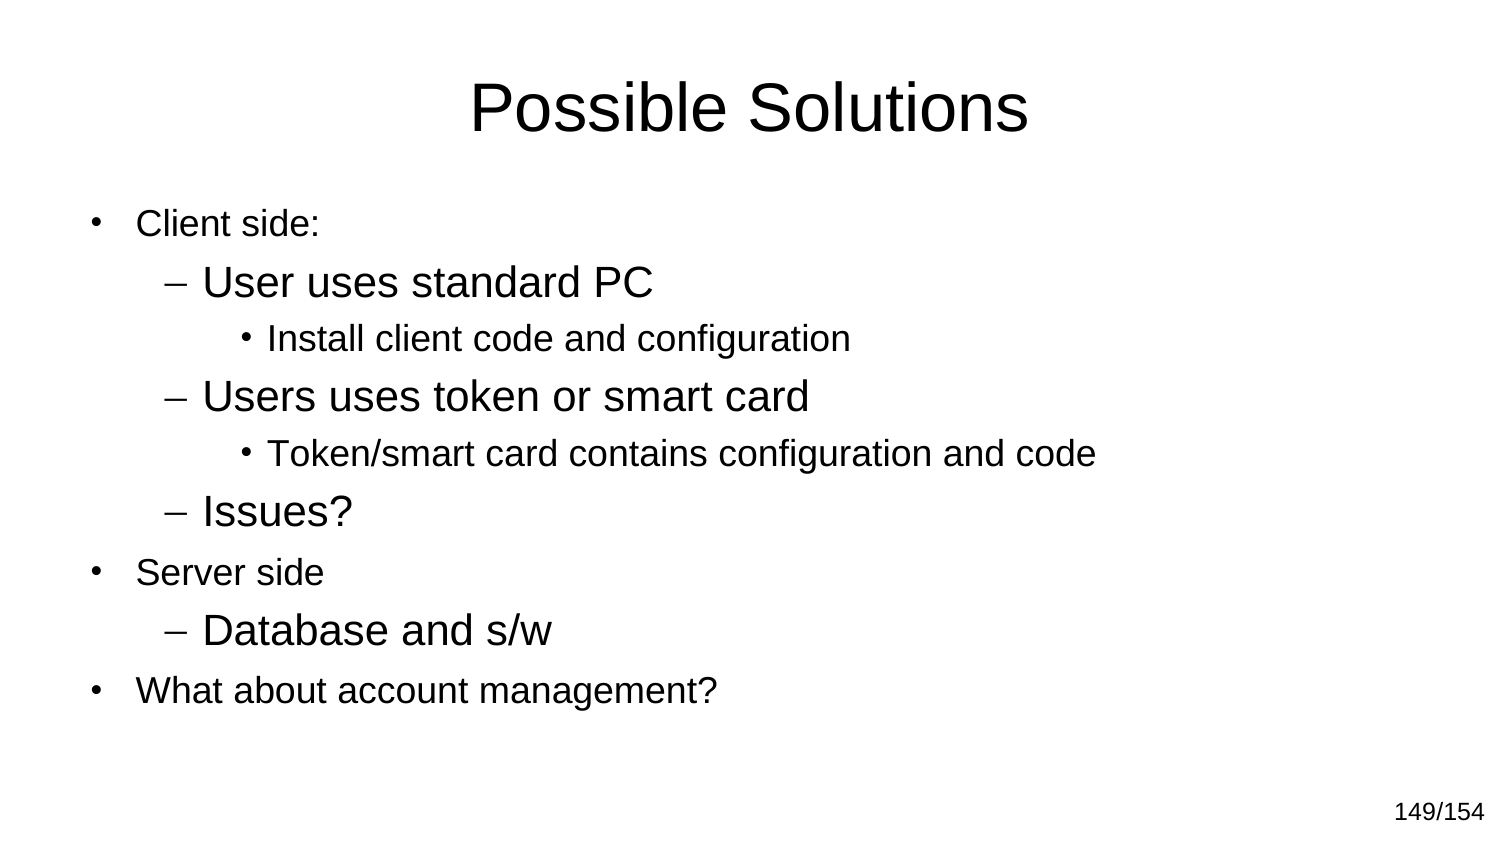

# Possible Solutions
Client side:
User uses standard PC
Install client code and configuration
Users uses token or smart card
Token/smart card contains configuration and code
Issues?
Server side
Database and s/w
What about account management?